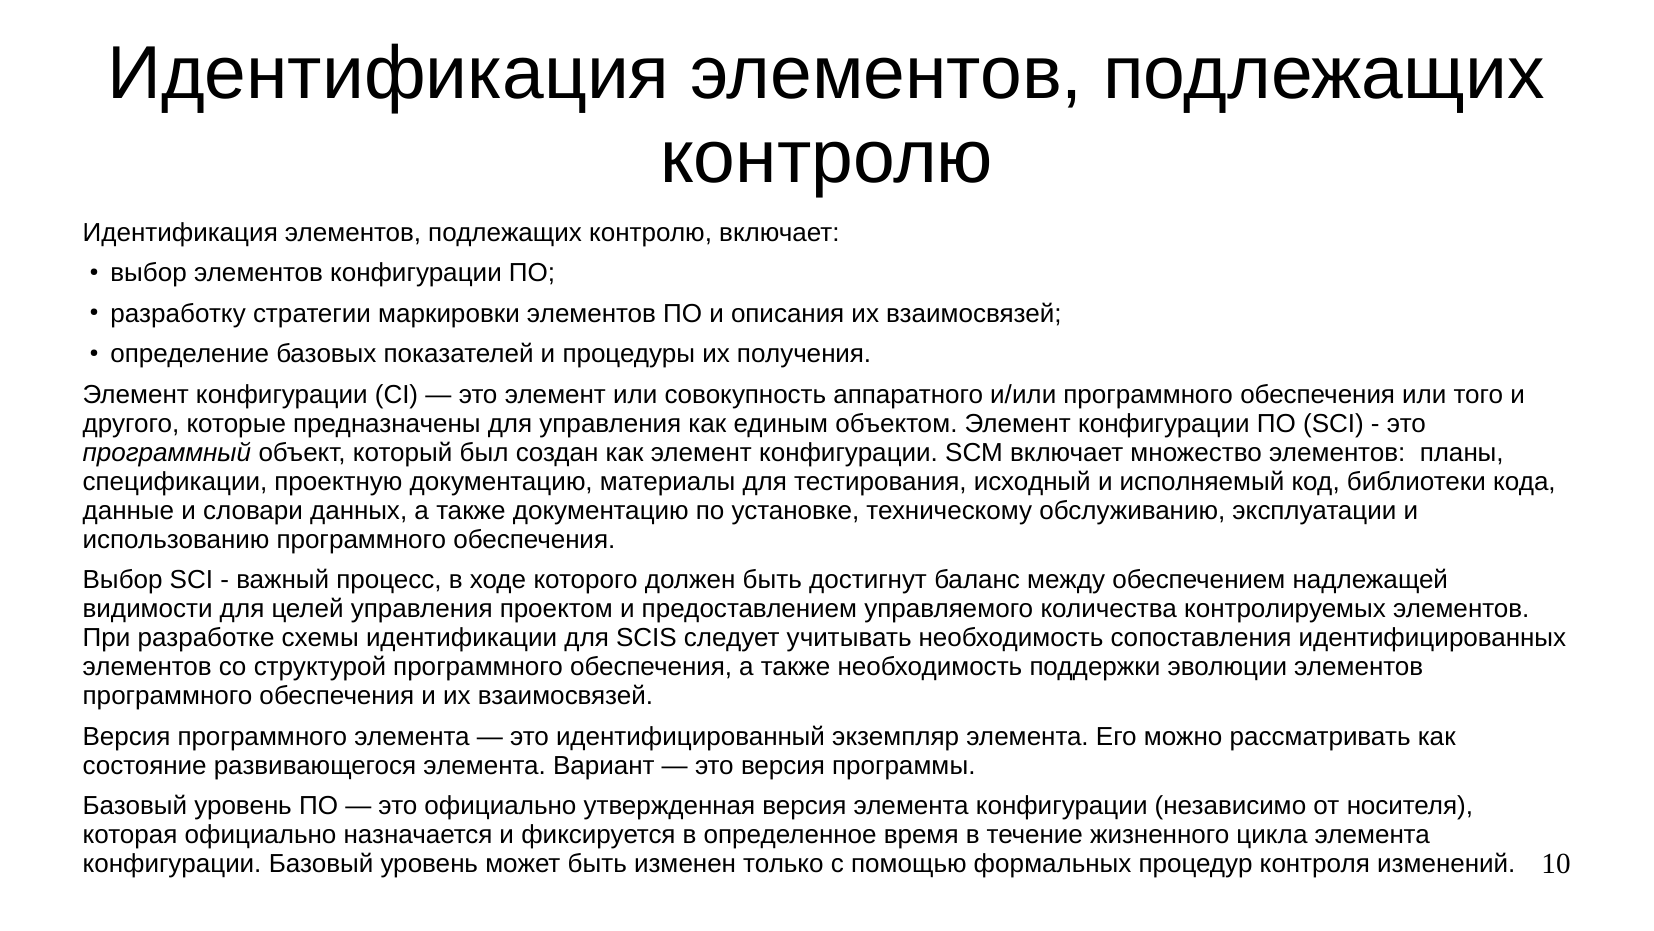

# Идентификация элементов, подлежащих контролю
Идентификация элементов, подлежащих контролю, включает:
выбор элементов конфигурации ПО;
разработку стратегии маркировки элементов ПО и описания их взаимосвязей;
определение базовых показателей и процедуры их получения.
Элемент конфигурации (CI) — это элемент или совокупность аппаратного и/или программного обеспечения или того и другого, которые предназначены для управления как единым объектом. Элемент конфигурации ПО (SCI) - это программный объект, который был создан как элемент конфигурации. SCM включает множество элементов: планы, спецификации, проектную документацию, материалы для тестирования, исходный и исполняемый код, библиотеки кода, данные и словари данных, а также документацию по установке, техническому обслуживанию, эксплуатации и использованию программного обеспечения.
Выбор SCI - важный процесс, в ходе которого должен быть достигнут баланс между обеспечением надлежащей видимости для целей управления проектом и предоставлением управляемого количества контролируемых элементов. При разработке схемы идентификации для SCIS следует учитывать необходимость сопоставления идентифицированных элементов со структурой программного обеспечения, а также необходимость поддержки эволюции элементов программного обеспечения и их взаимосвязей.
Версия программного элемента — это идентифицированный экземпляр элемента. Его можно рассматривать как состояние развивающегося элемента. Вариант — это версия программы.
Базовый уровень ПО — это официально утвержденная версия элемента конфигурации (независимо от носителя), которая официально назначается и фиксируется в определенное время в течение жизненного цикла элемента конфигурации. Базовый уровень может быть изменен только с помощью формальных процедур контроля изменений.
10